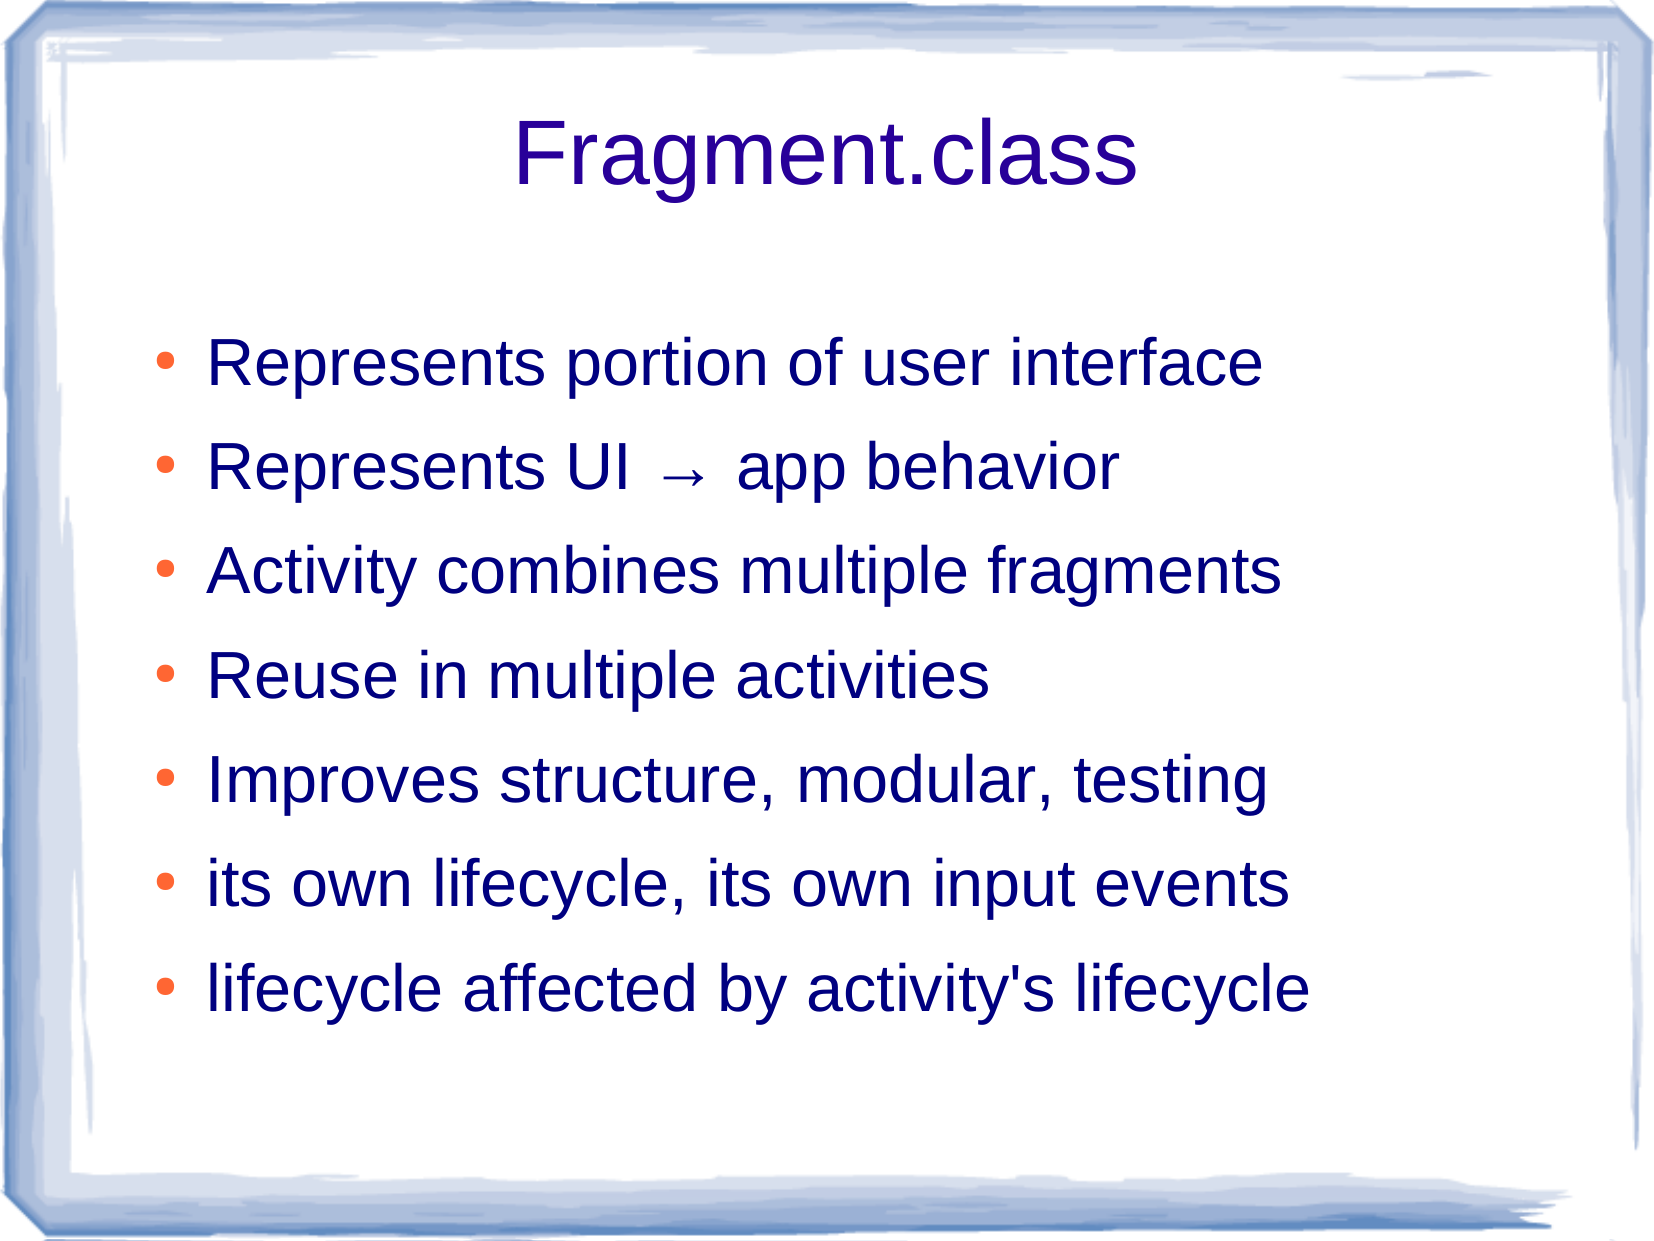

# Fragment.class
Represents portion of user interface
Represents UI → app behavior
Activity combines multiple fragments
Reuse in multiple activities
Improves structure, modular, testing
its own lifecycle, its own input events
lifecycle affected by activity's lifecycle